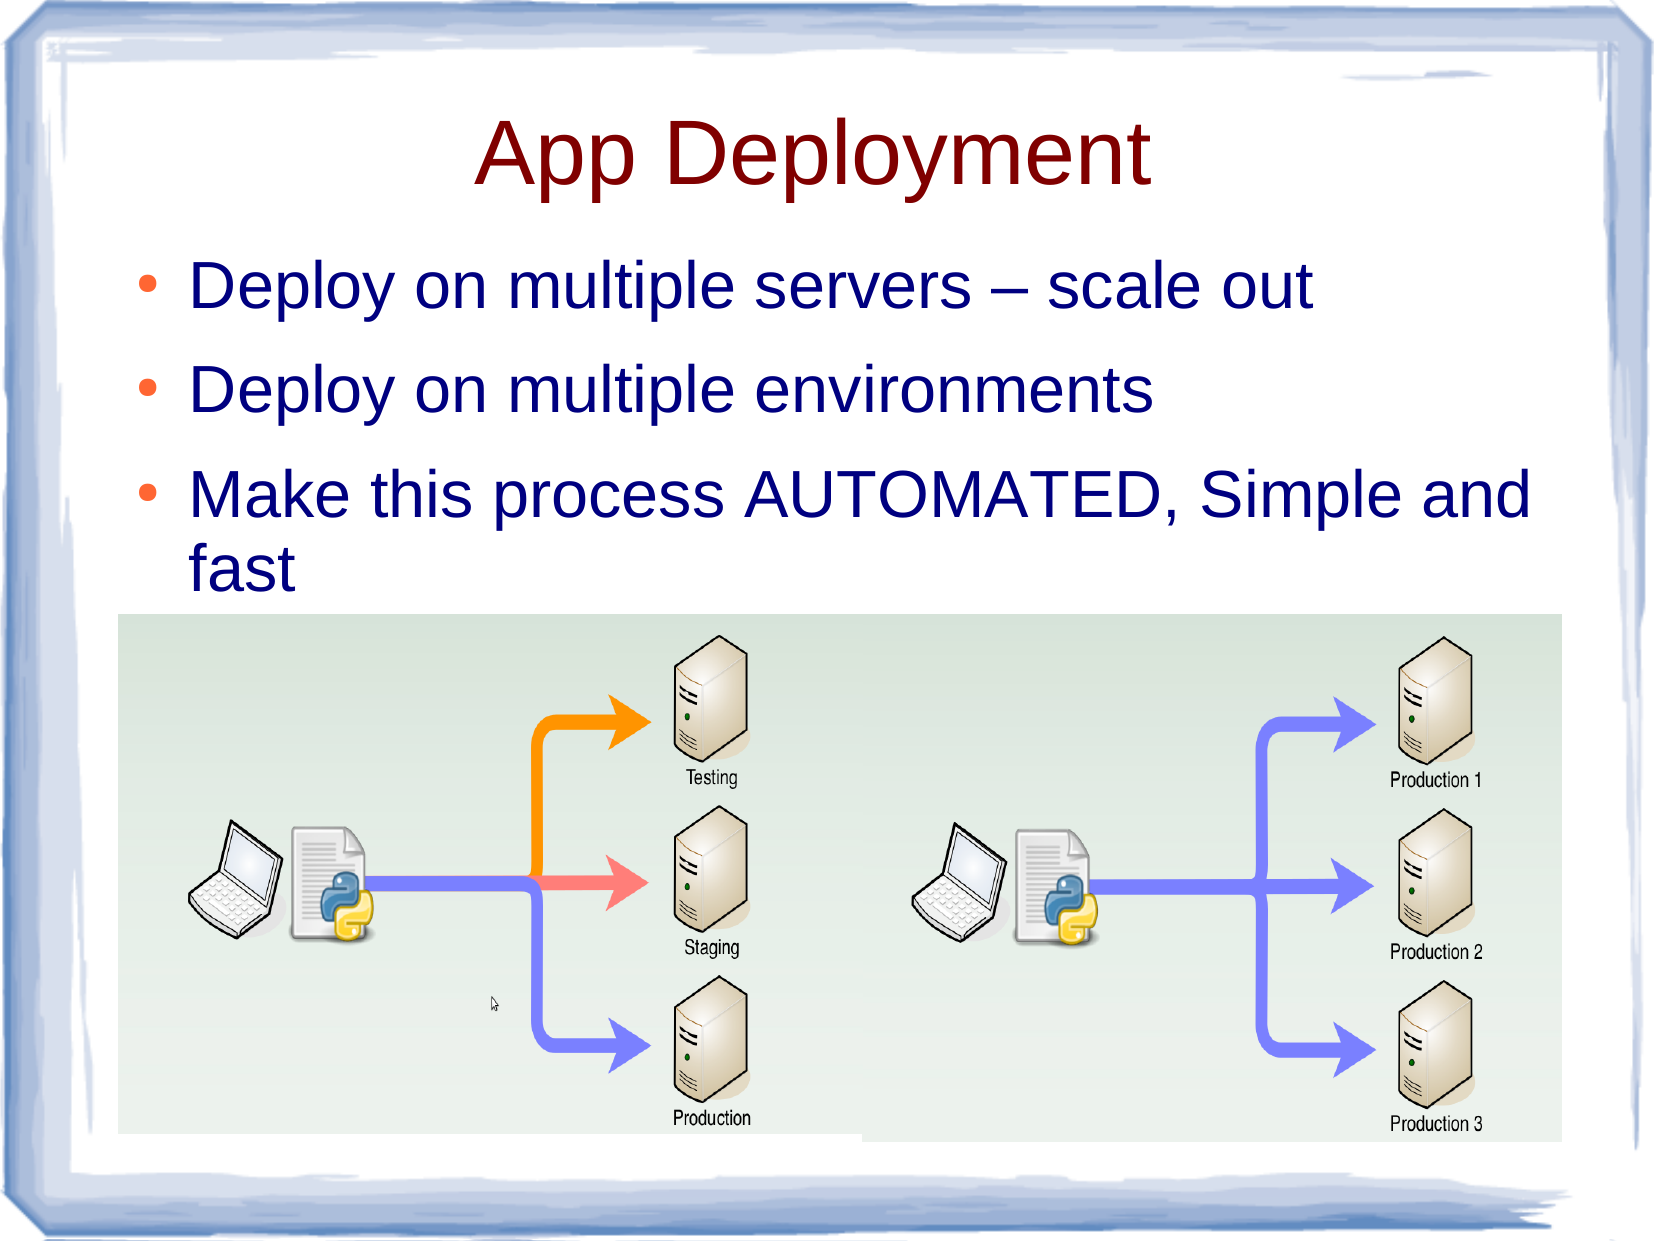

# App Deployment
Deploy on multiple servers – scale out
Deploy on multiple environments
Make this process AUTOMATED, Simple and fast